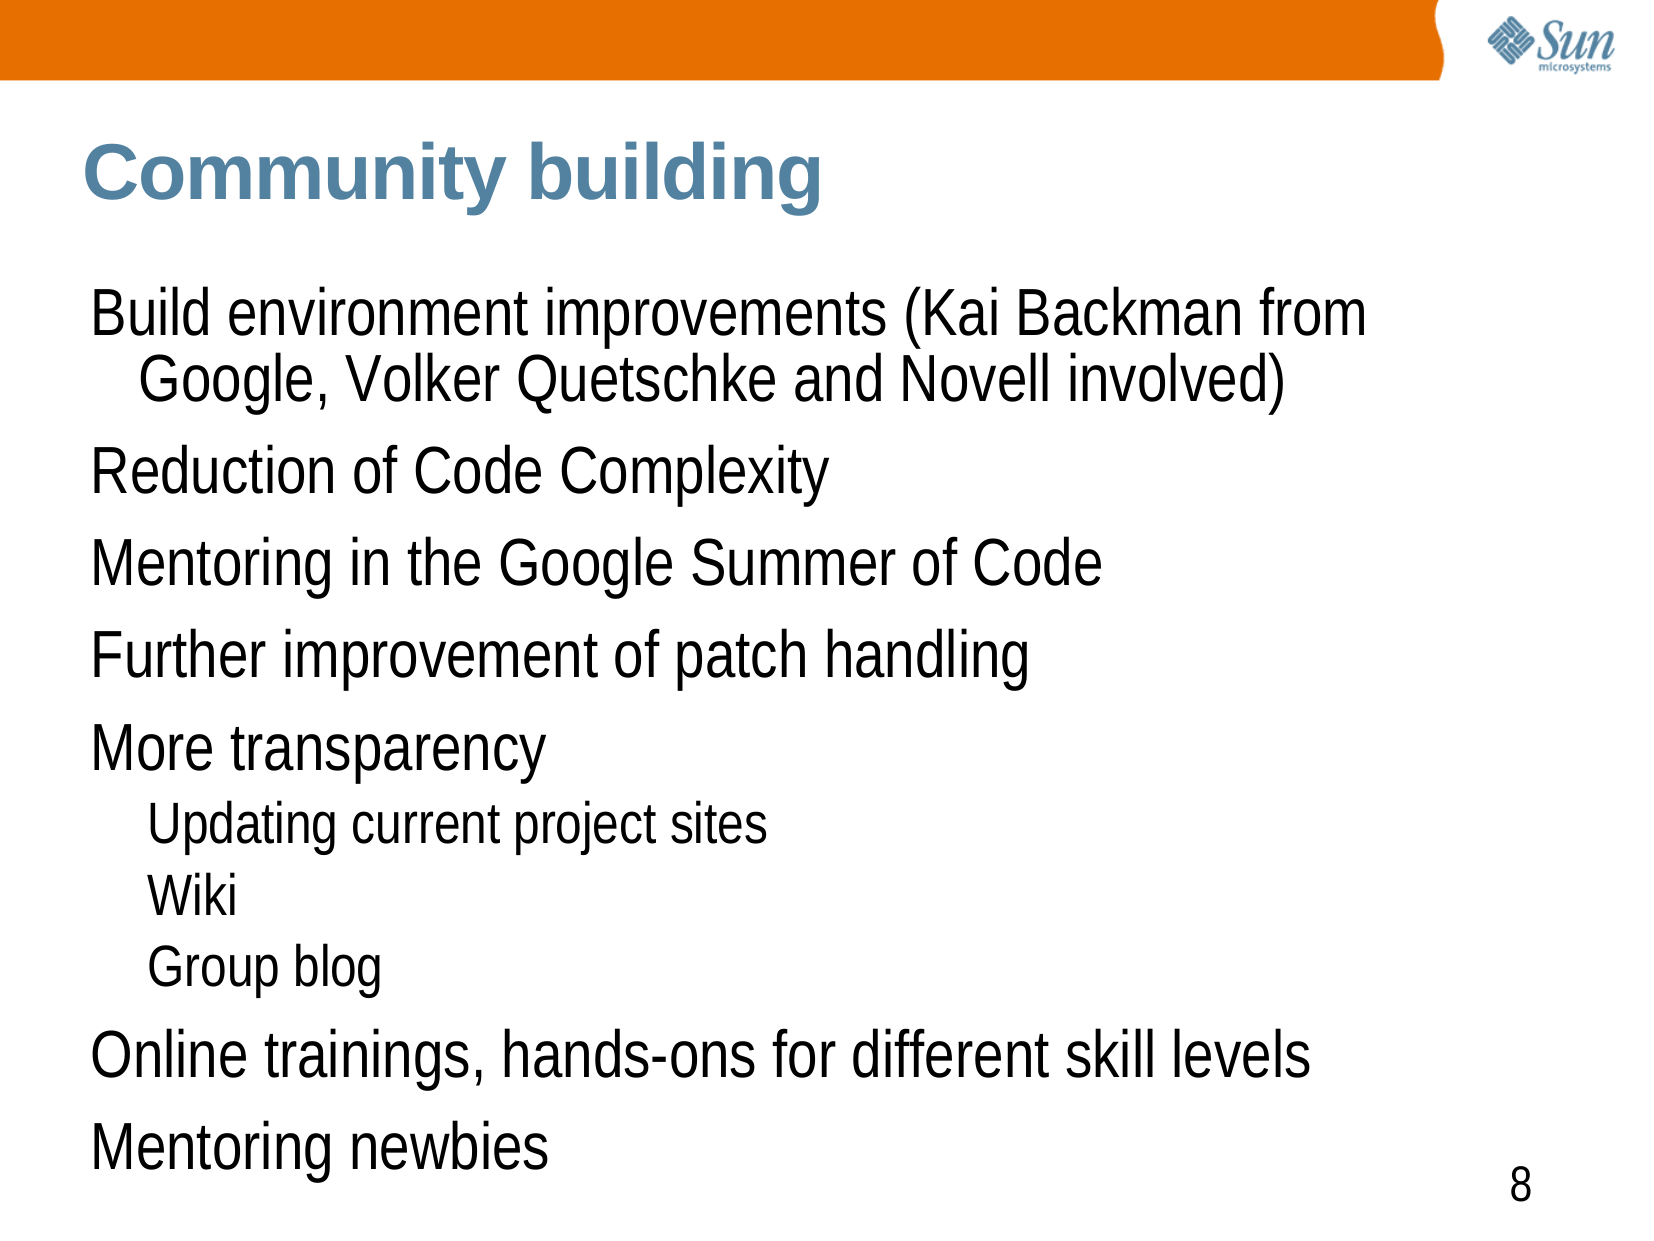

# Community building
Build environment improvements (Kai Backman from Google, Volker Quetschke and Novell involved)
Reduction of Code Complexity
Mentoring in the Google Summer of Code
Further improvement of patch handling
More transparency
Updating current project sites
Wiki
Group blog
Online trainings, hands-ons for different skill levels
Mentoring newbies